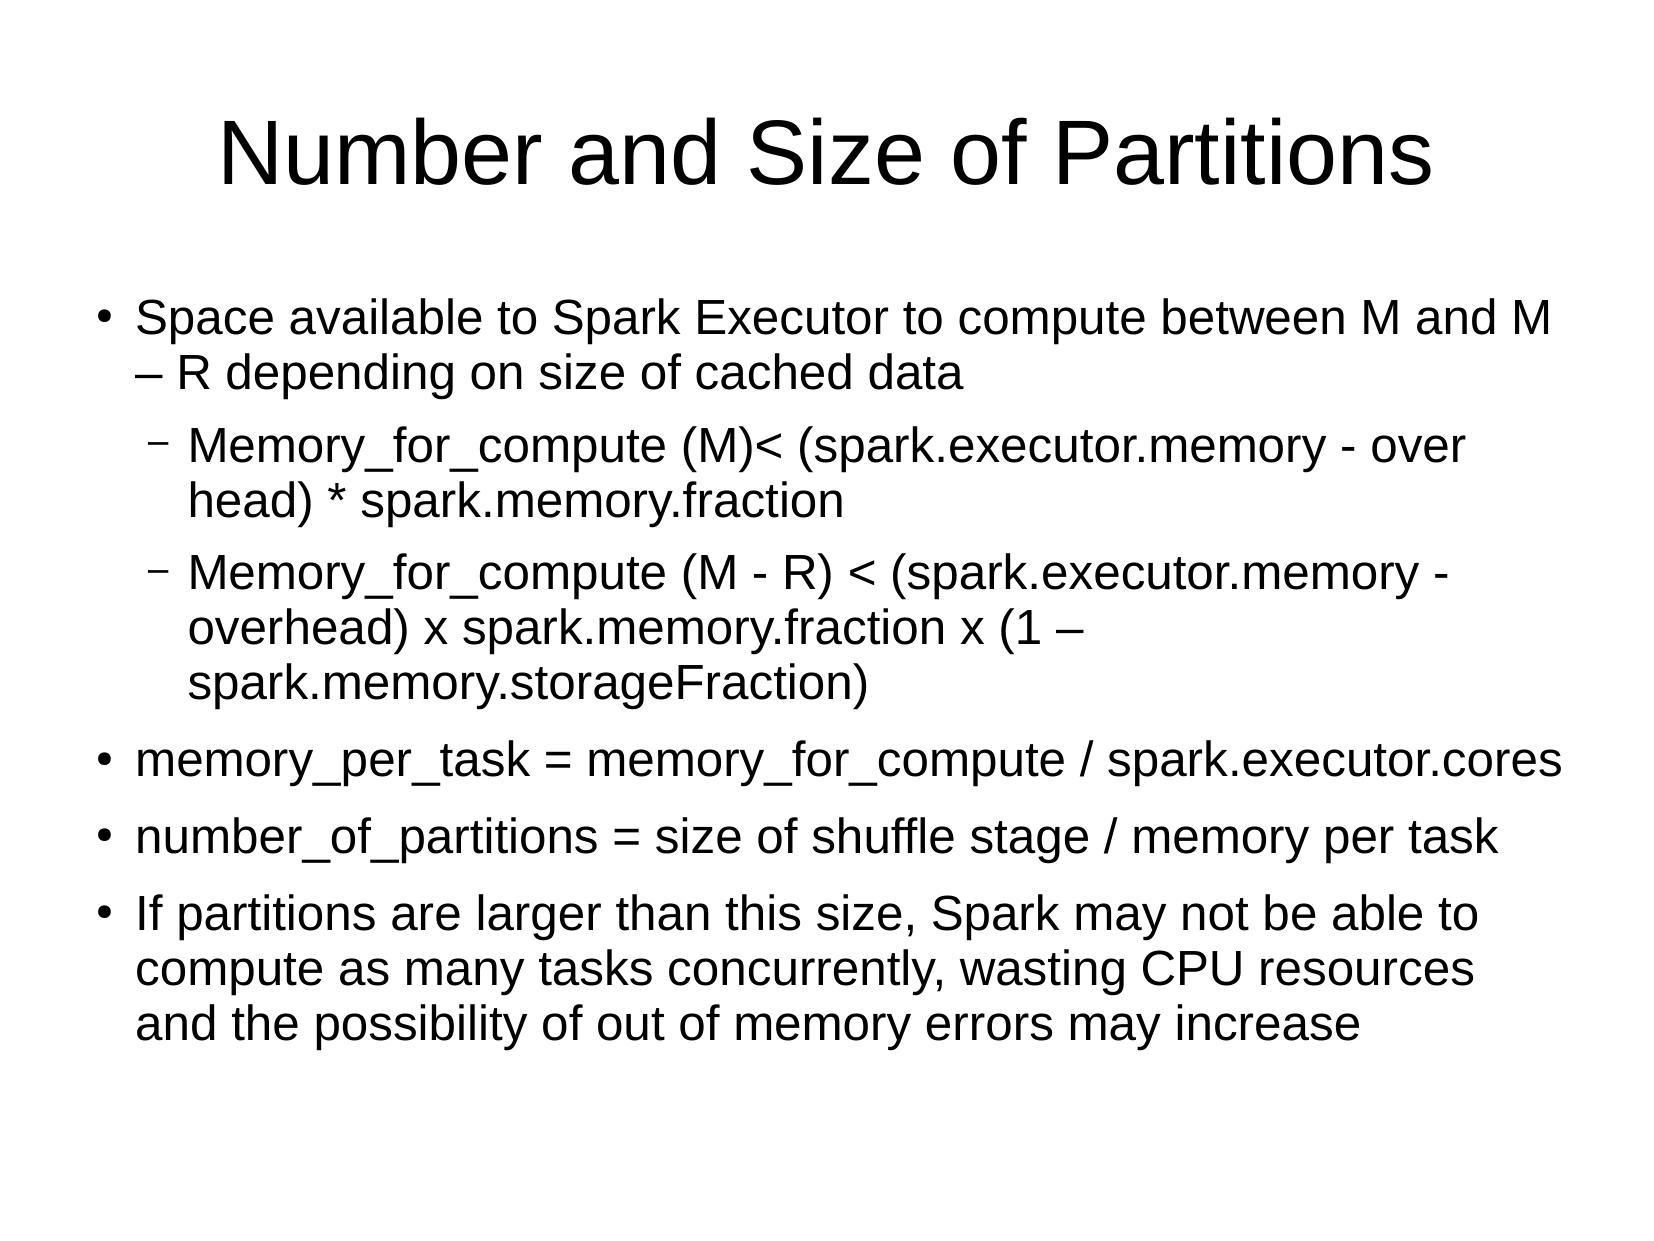

# Number and Size of Partitions
Space available to Spark Executor to compute between M and M – R depending on size of cached data
Memory_for_compute (M)< (spark.executor.memory - over head) * spark.memory.fraction
Memory_for_compute (M - R) < (spark.executor.memory - overhead) x spark.memory.fraction x (1 –spark.memory.storageFraction)
memory_per_task = memory_for_compute / spark.executor.cores
number_of_partitions = size of shuffle stage / memory per task
If partitions are larger than this size, Spark may not be able to compute as many tasks concurrently, wasting CPU resources and the possibility of out of memory errors may increase